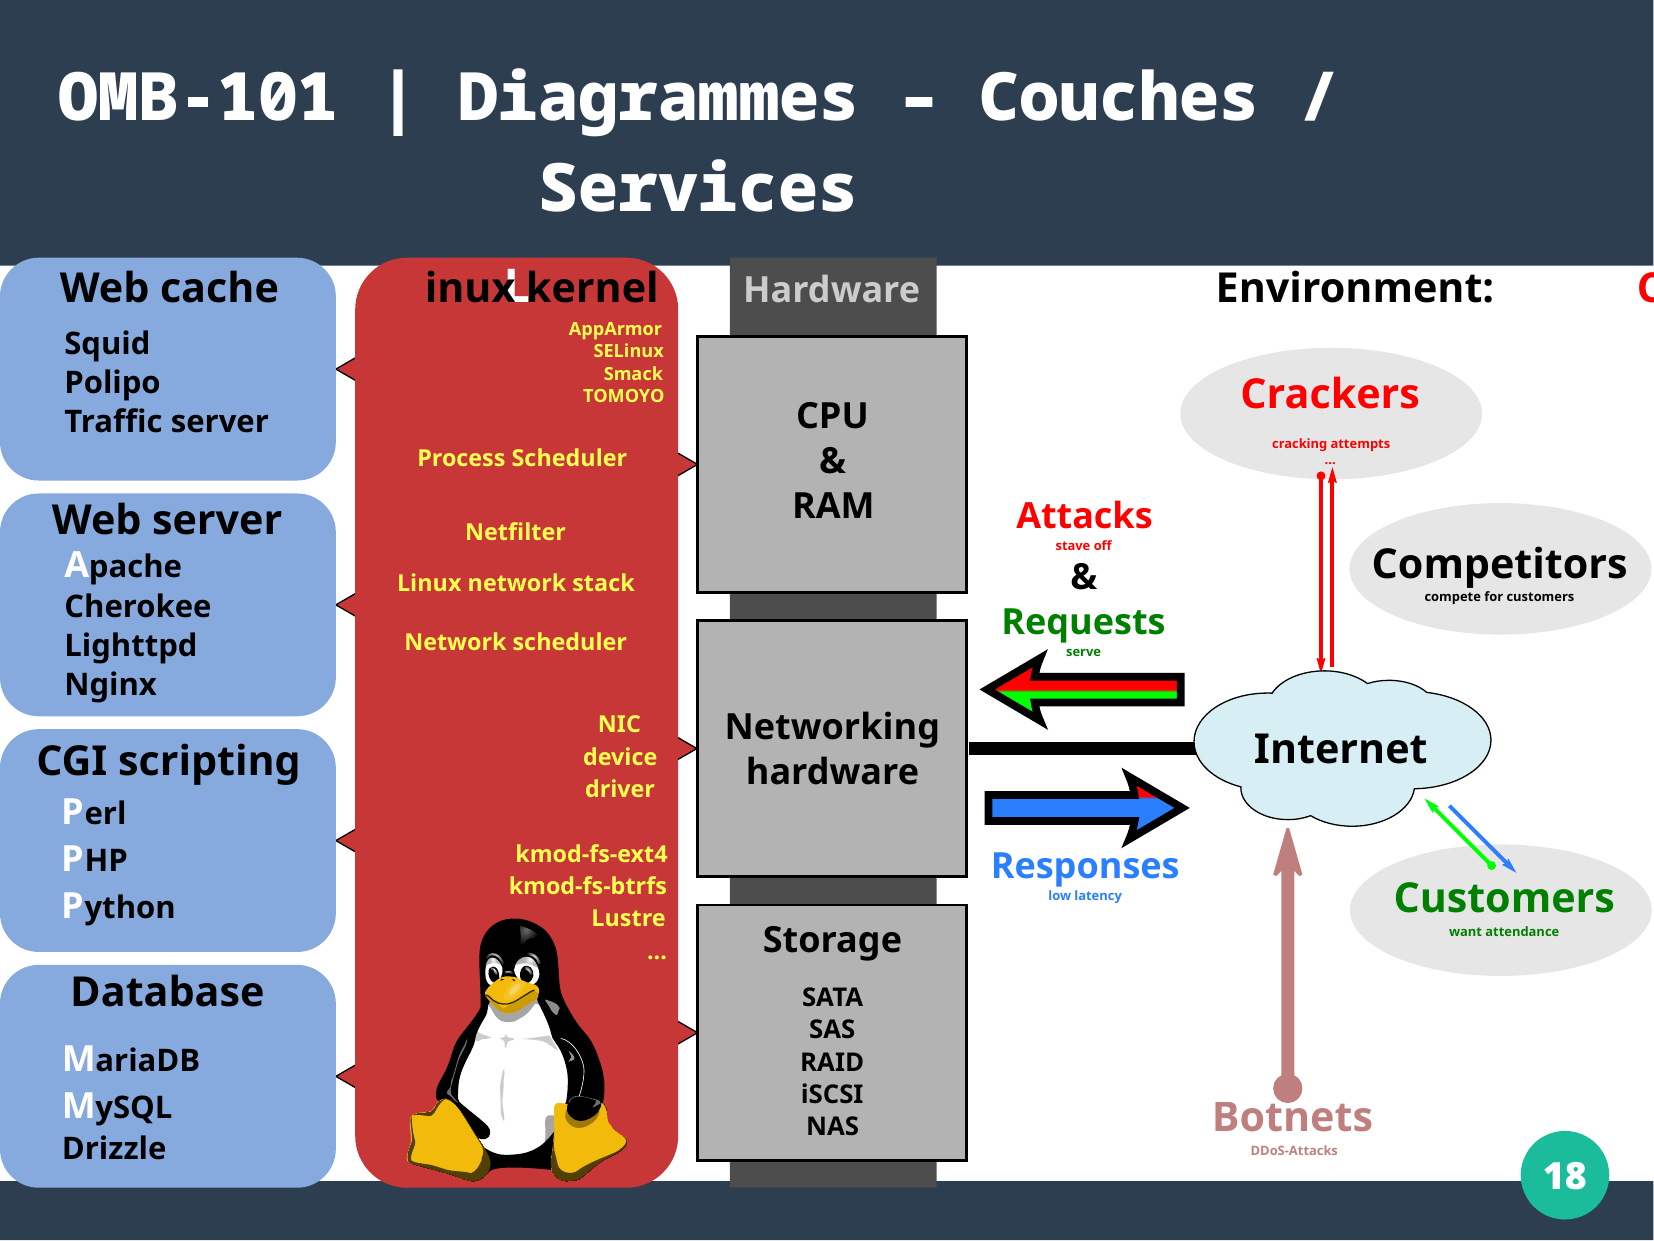

# OMB-101 | Diagrammes – Couches / Services
18